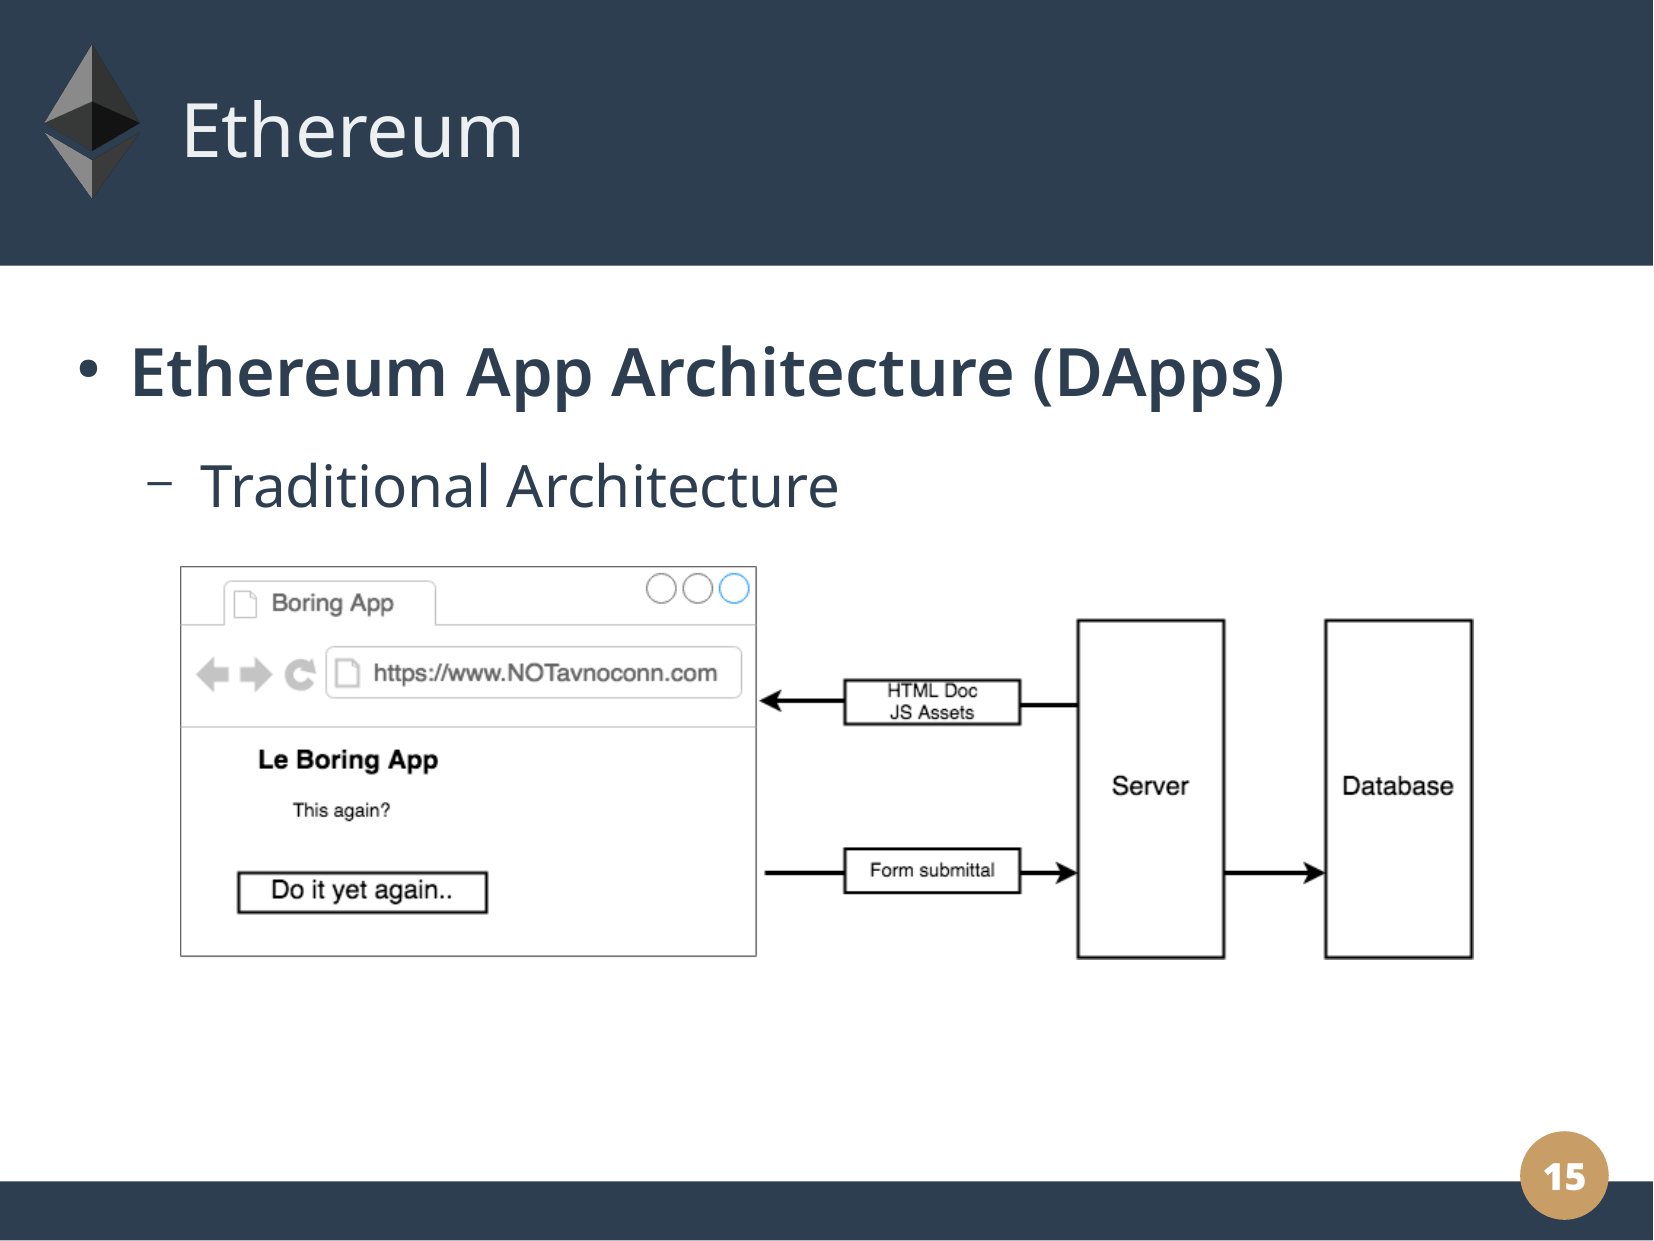

# Ethereum
Ethereum App Architecture (DApps)
Traditional Architecture
15